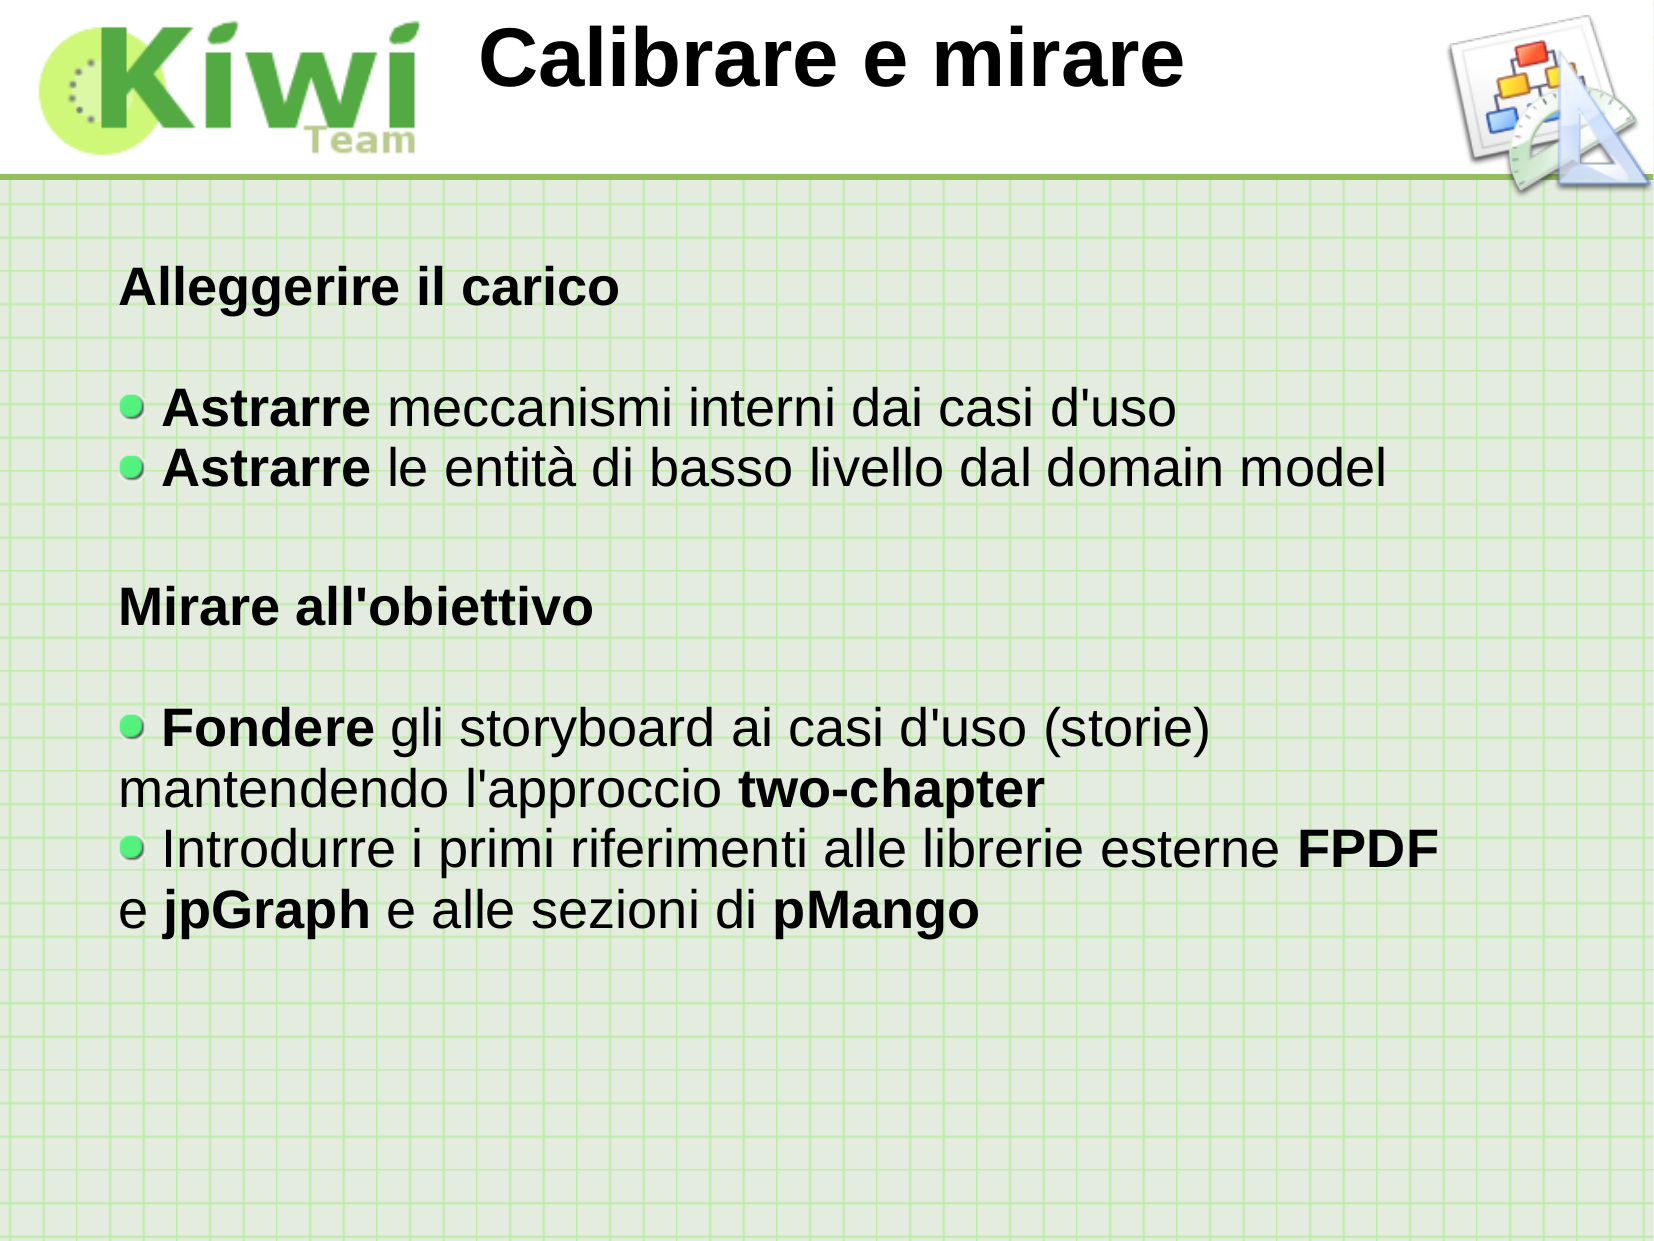

# Calibrare e mirare
Alleggerire il carico
 Astrarre meccanismi interni dai casi d'uso
 Astrarre le entità di basso livello dal domain model
Mirare all'obiettivo
 Fondere gli storyboard ai casi d'uso (storie) mantendendo l'approccio two-chapter
 Introdurre i primi riferimenti alle librerie esterne FPDF e jpGraph e alle sezioni di pMango